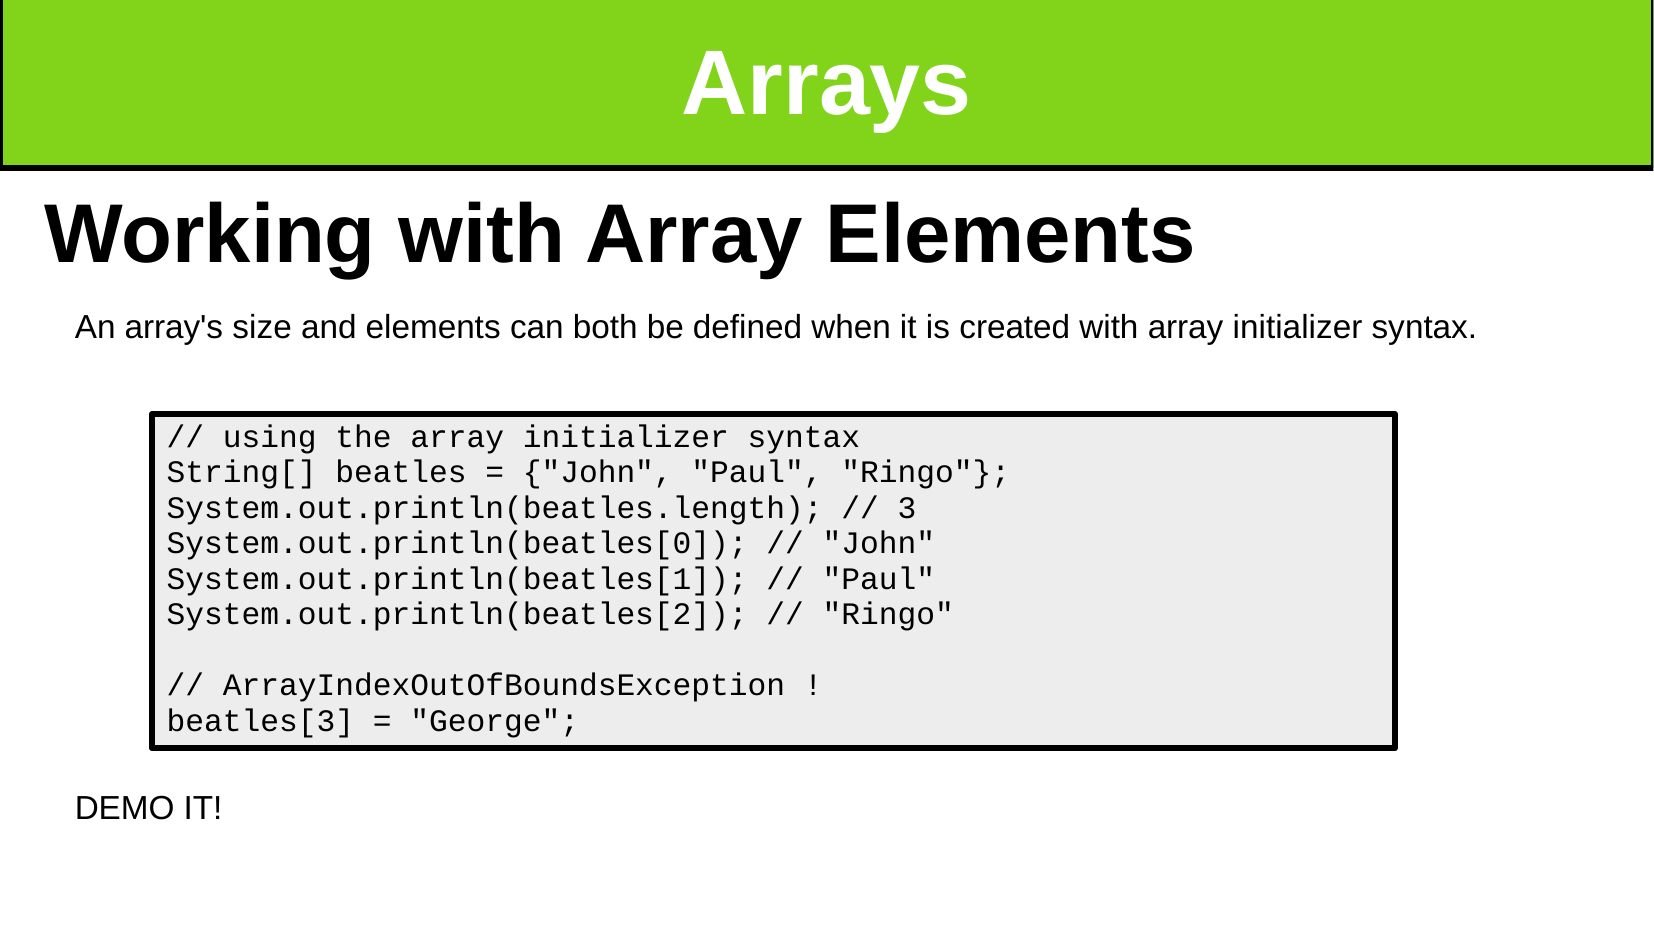

# Arrays
Working with Array Elements
An array's size and elements can both be defined when it is created with array initializer syntax.
DEMO IT!
// using the array initializer syntax
String[] beatles = {"John", "Paul", "Ringo"};
System.out.println(beatles.length); // 3
System.out.println(beatles[0]); // "John"
System.out.println(beatles[1]); // "Paul"
System.out.println(beatles[2]); // "Ringo"
// ArrayIndexOutOfBoundsException !
beatles[3] = "George";